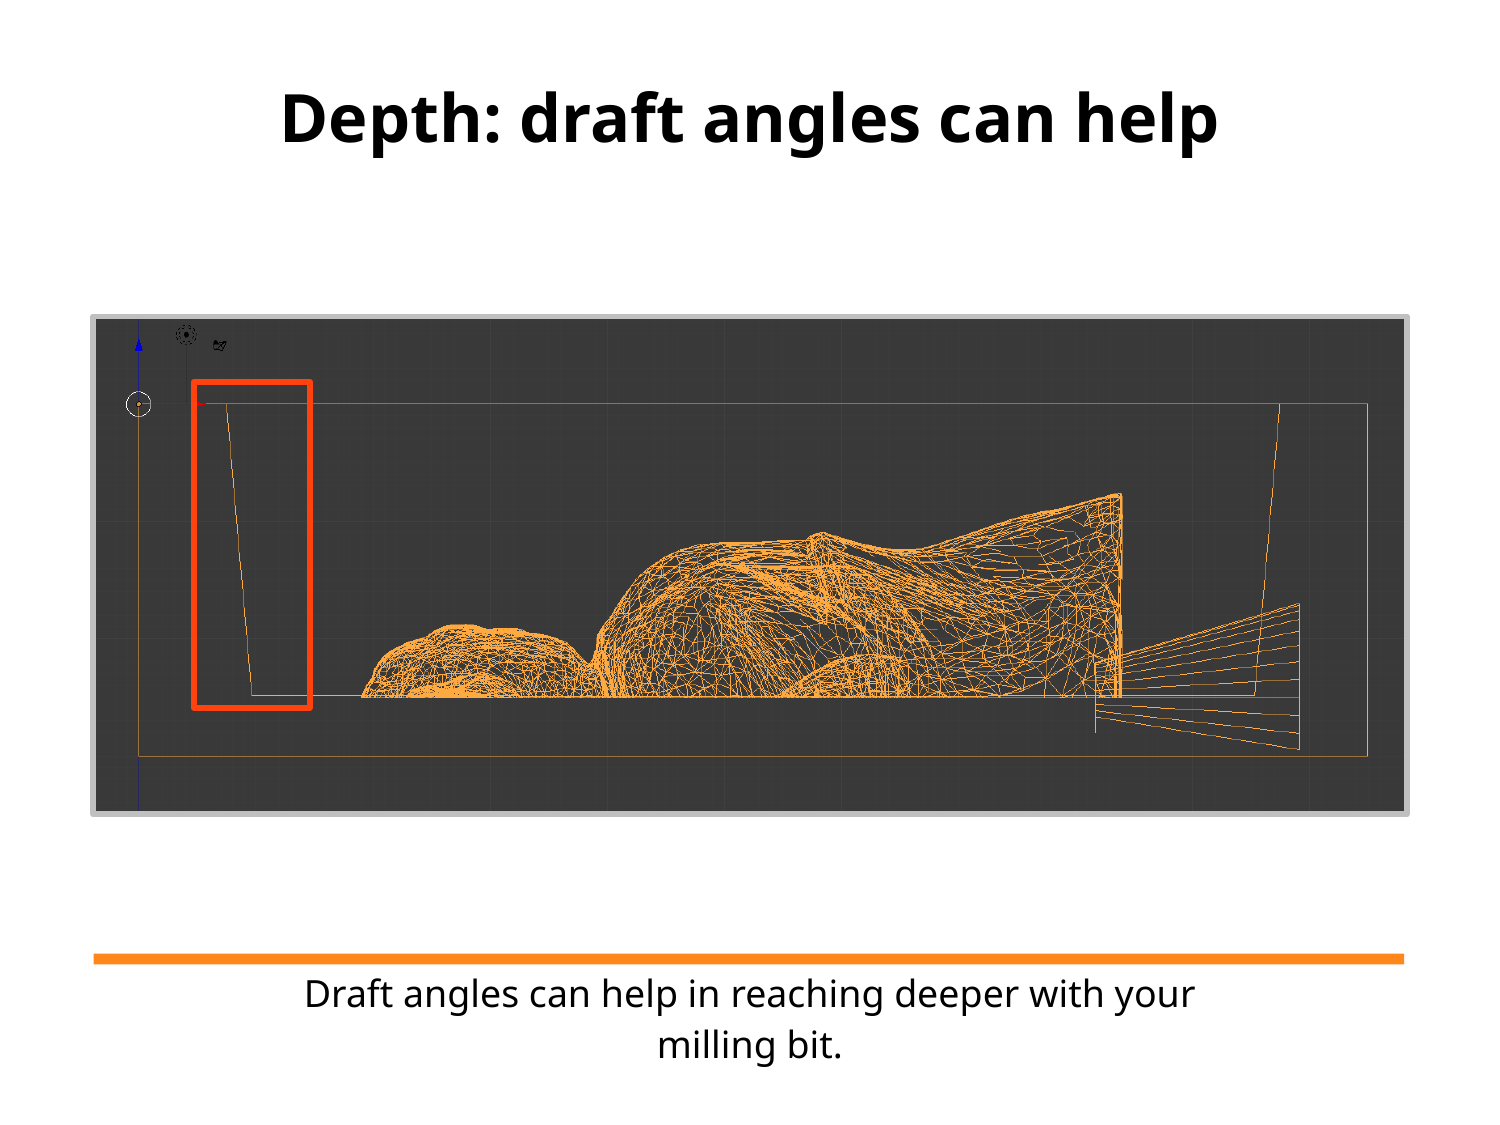

# Depth: draft angles can help
Draft angles can help in reaching deeper with your milling bit.